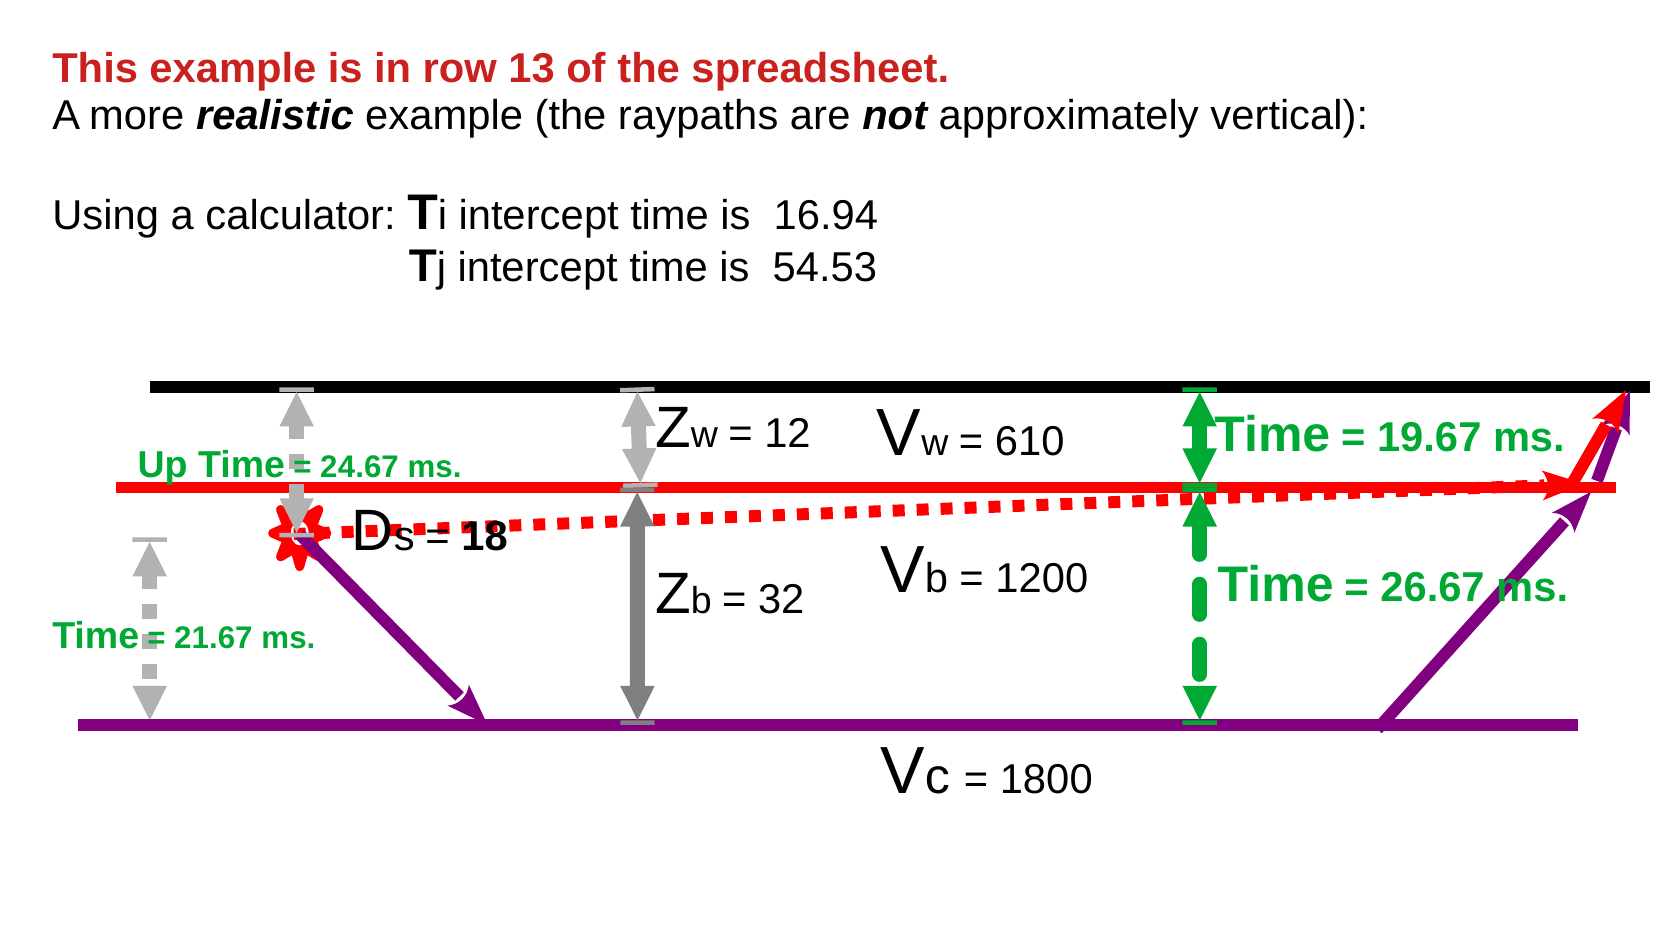

This example is in row 13 of the spreadsheet.
A more realistic example (the raypaths are not approximately vertical):
Using a calculator: Ti intercept time is 16.94
 Tj intercept time is 54.53
Zw = 12
Vw = 610
Time = 19.67 ms.
Up Time = 24.67 ms.
Ds = 18
Vb = 1200
Time = 26.67 ms.
Zb = 32
Time = 21.67 ms.
Vc = 1800